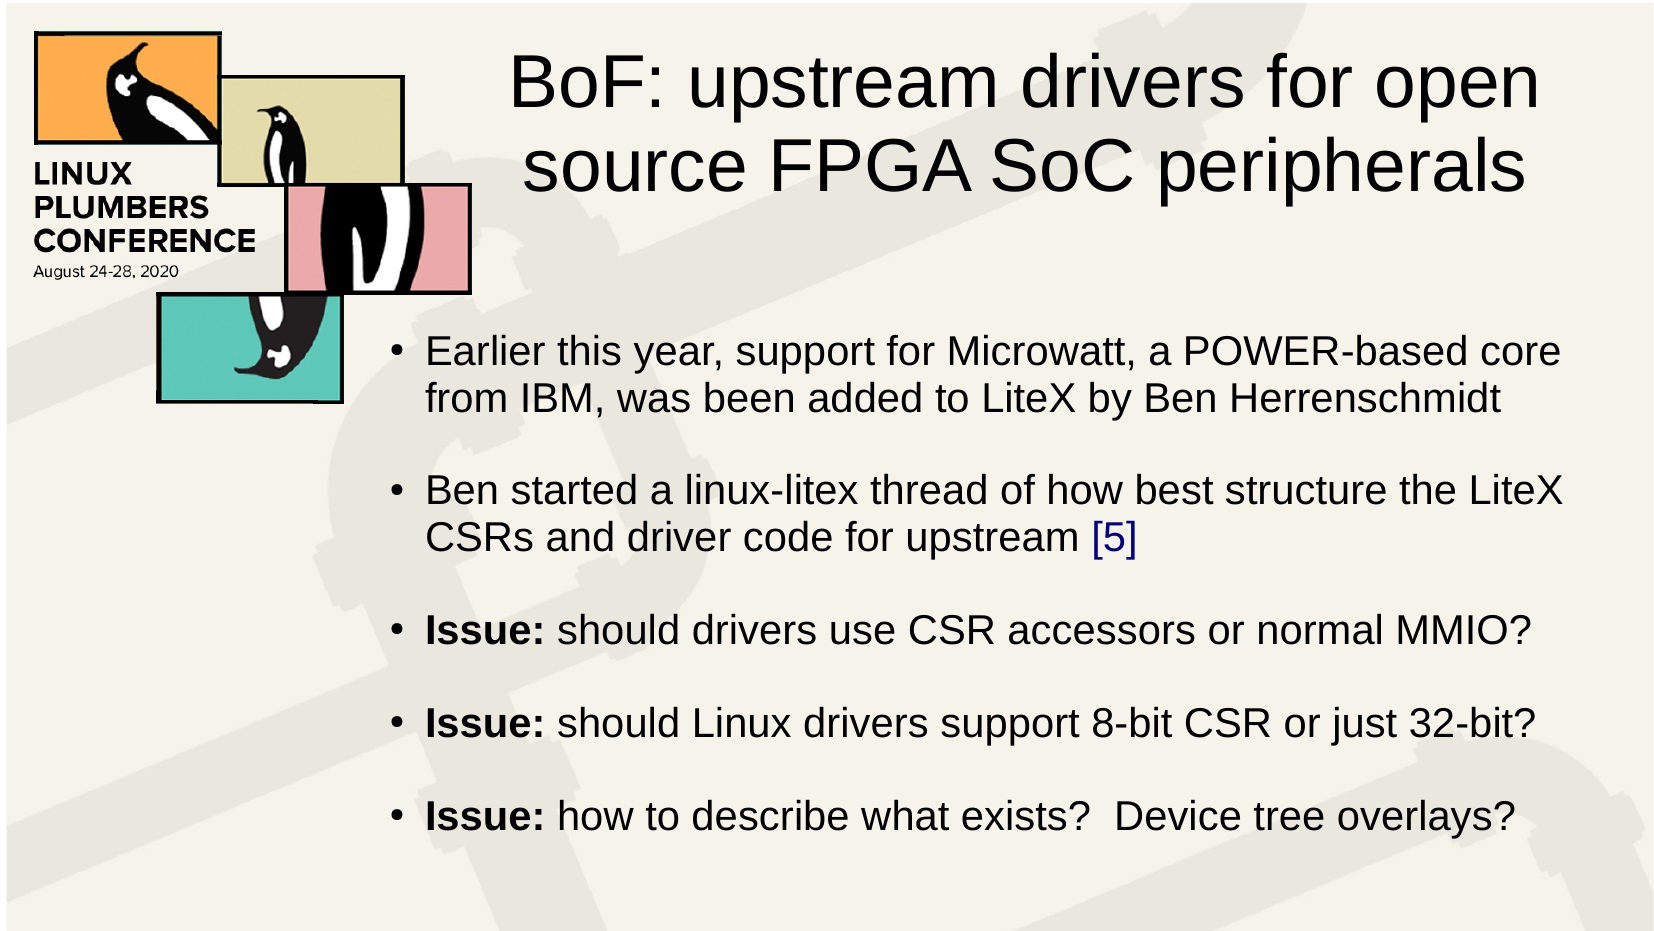

BoF: upstream drivers for open source FPGA SoC peripherals
# Earlier this year, support for Microwatt, a POWER-based core from IBM, was been added to LiteX by Ben Herrenschmidt
Ben started a linux-litex thread of how best structure the LiteX CSRs and driver code for upstream [5]
Issue: should drivers use CSR accessors or normal MMIO?
Issue: should Linux drivers support 8-bit CSR or just 32-bit?
Issue: how to describe what exists? Device tree overlays?